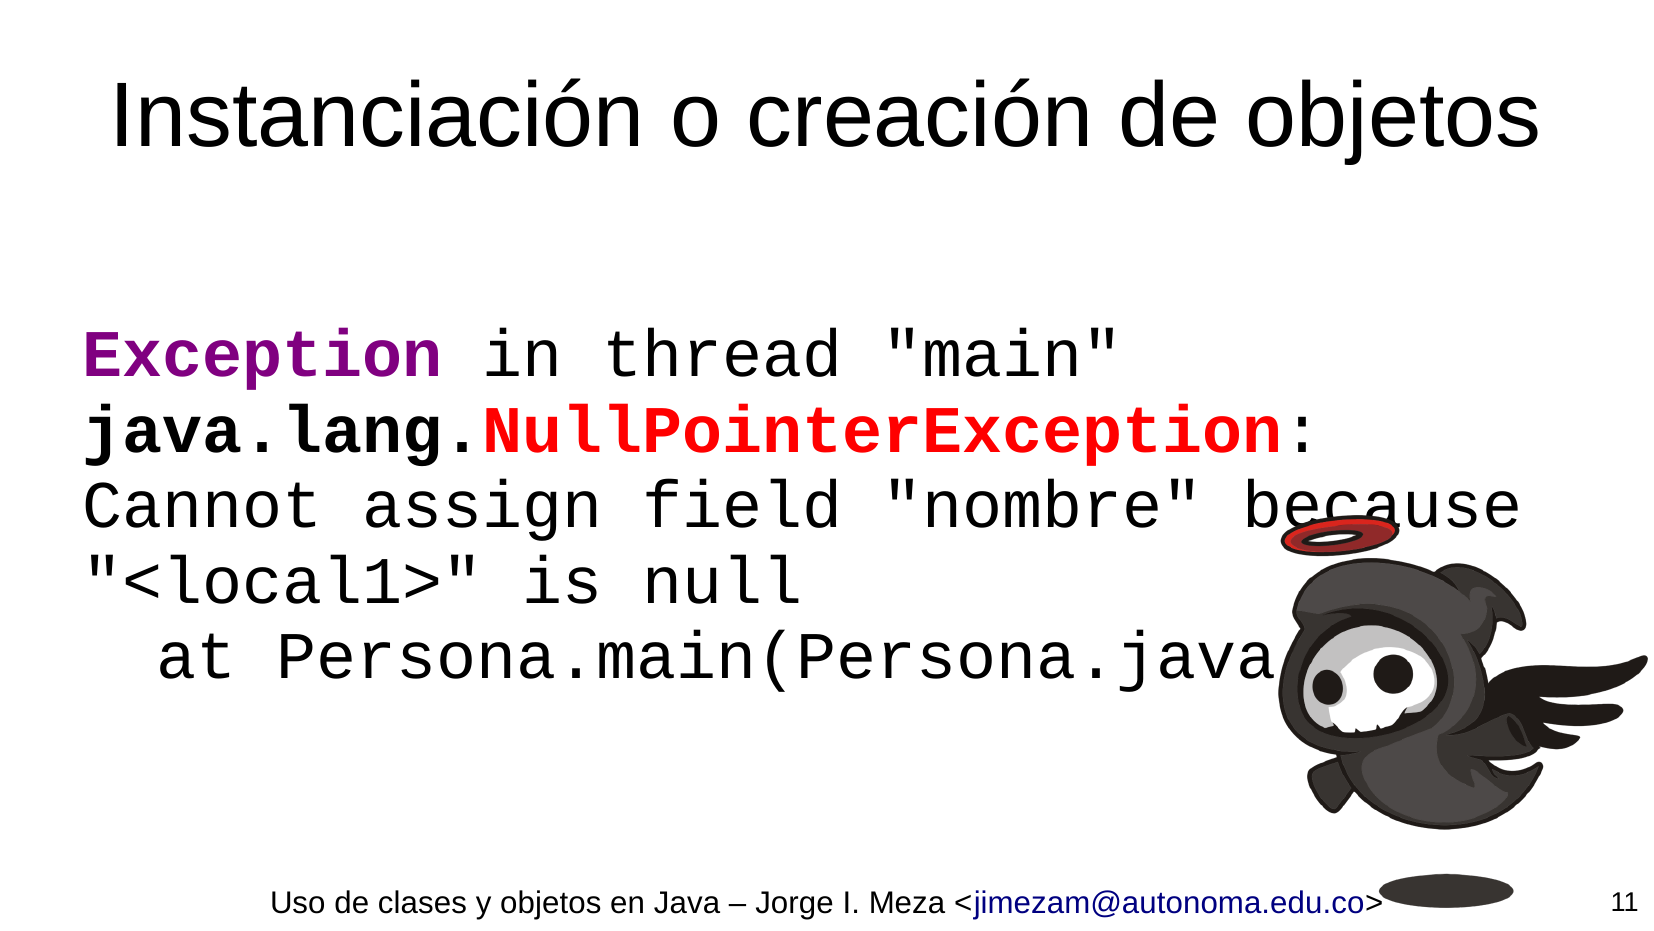

# Instanciación o creación de objetos
Exception in thread "main" java.lang.NullPointerException: Cannot assign field "nombre" because "<local1>" is null
	at Persona.main(Persona.java:6)